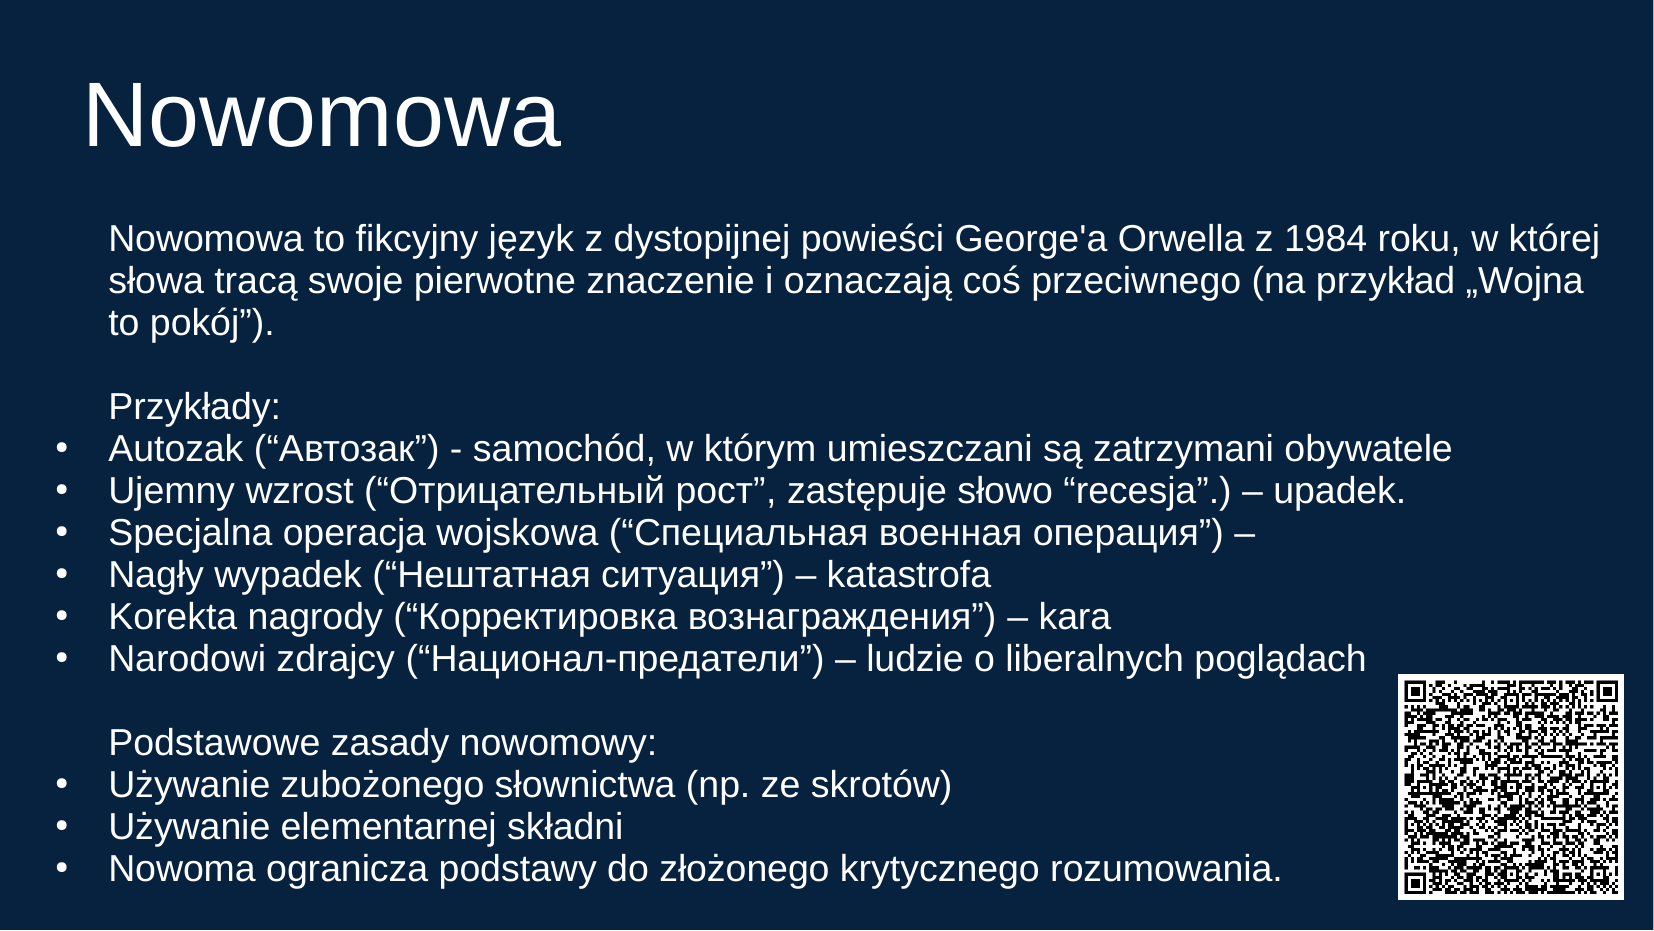

# Nowomowa
Nowomowa to fikcyjny język z dystopijnej powieści George'a Orwella z 1984 roku, w której słowa tracą swoje pierwotne znaczenie i oznaczają coś przeciwnego (na przykład „Wojna to pokój”).
Przykłady:
Autozak (“Автозак”) - samochód, w którym umieszczani są zatrzymani obywatele
Ujemny wzrost (“Отрицательный рост”, zastępuje słowo “recesja”.) – upadek.
Specjalna operacja wojskowa (“Специальная военная операция”) –
Nagły wypadek (“Нештатная ситуация”) – katastrofa
Korekta nagrody (“Корректировка вознаграждения”) – kara
Narodowi zdrajcy (“Национал-предатели”) – ludzie o liberalnych poglądach
Podstawowe zasady nowomowy:
Używanie zubożonego słownictwa (np. ze skrotów)
Używanie elementarnej składni
Nowoma ogranicza podstawy do złożonego krytycznego rozumowania.